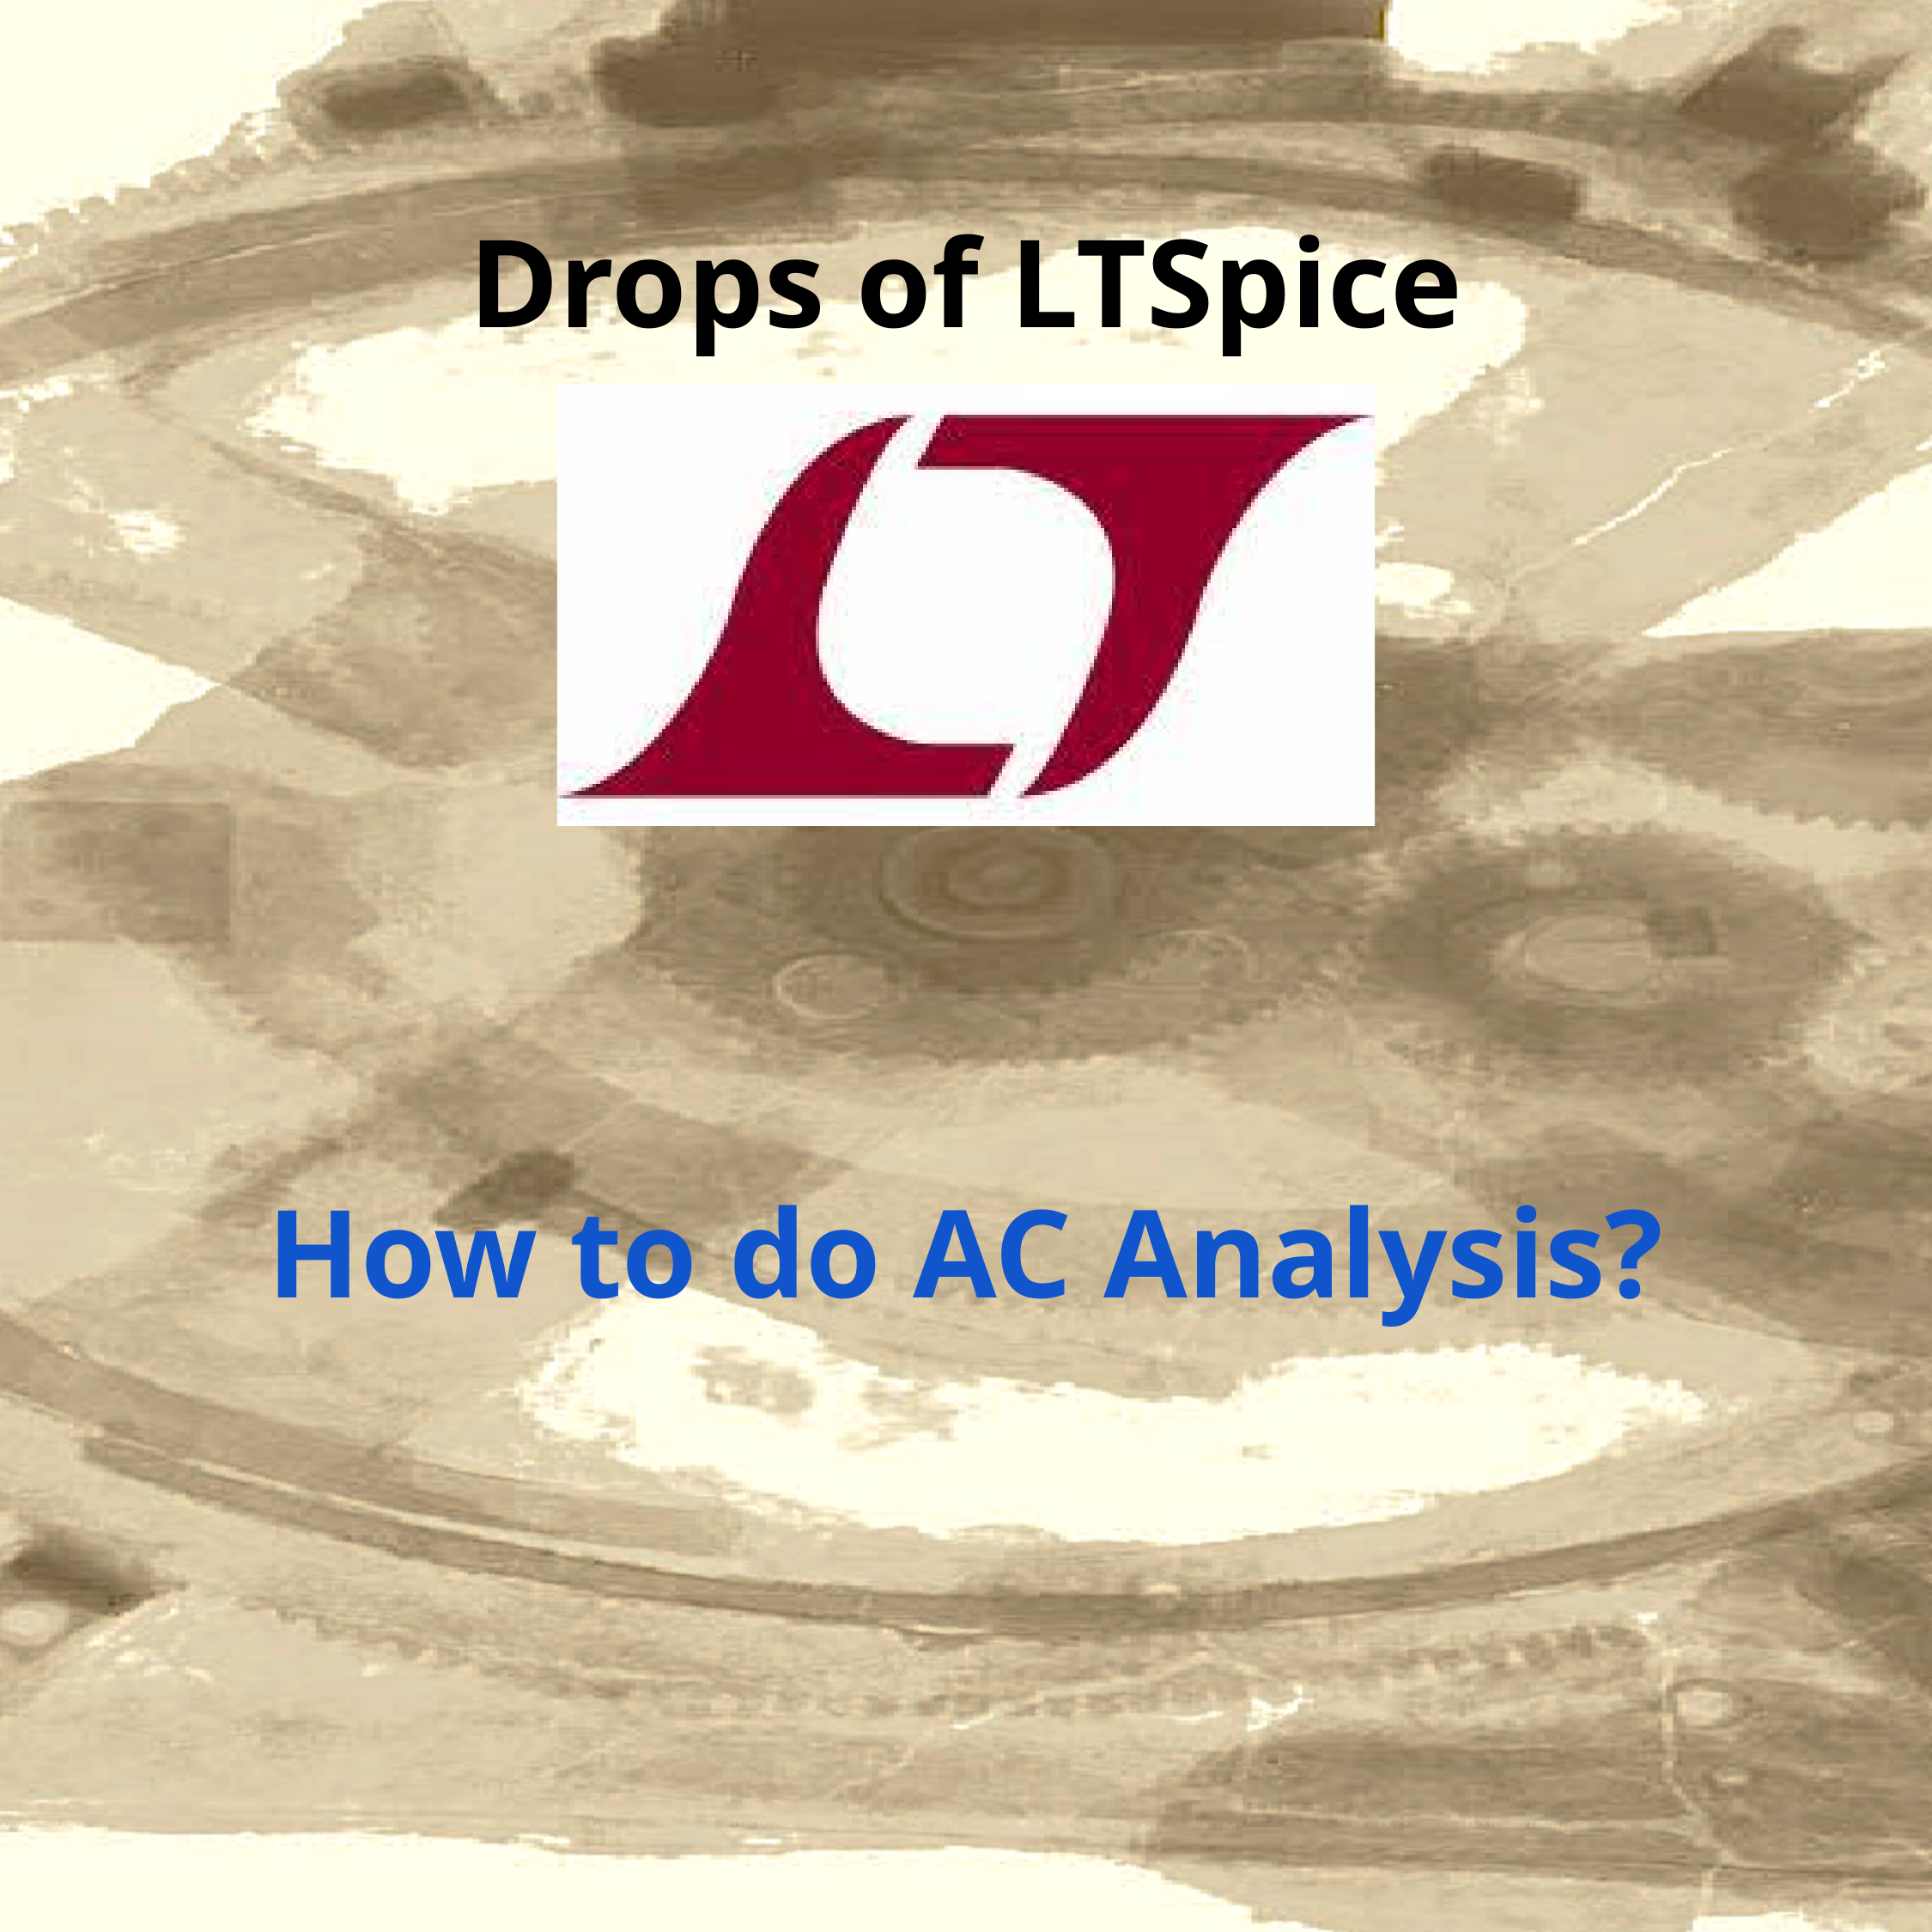

Drops of LTSpice
How to do AC Analysis?